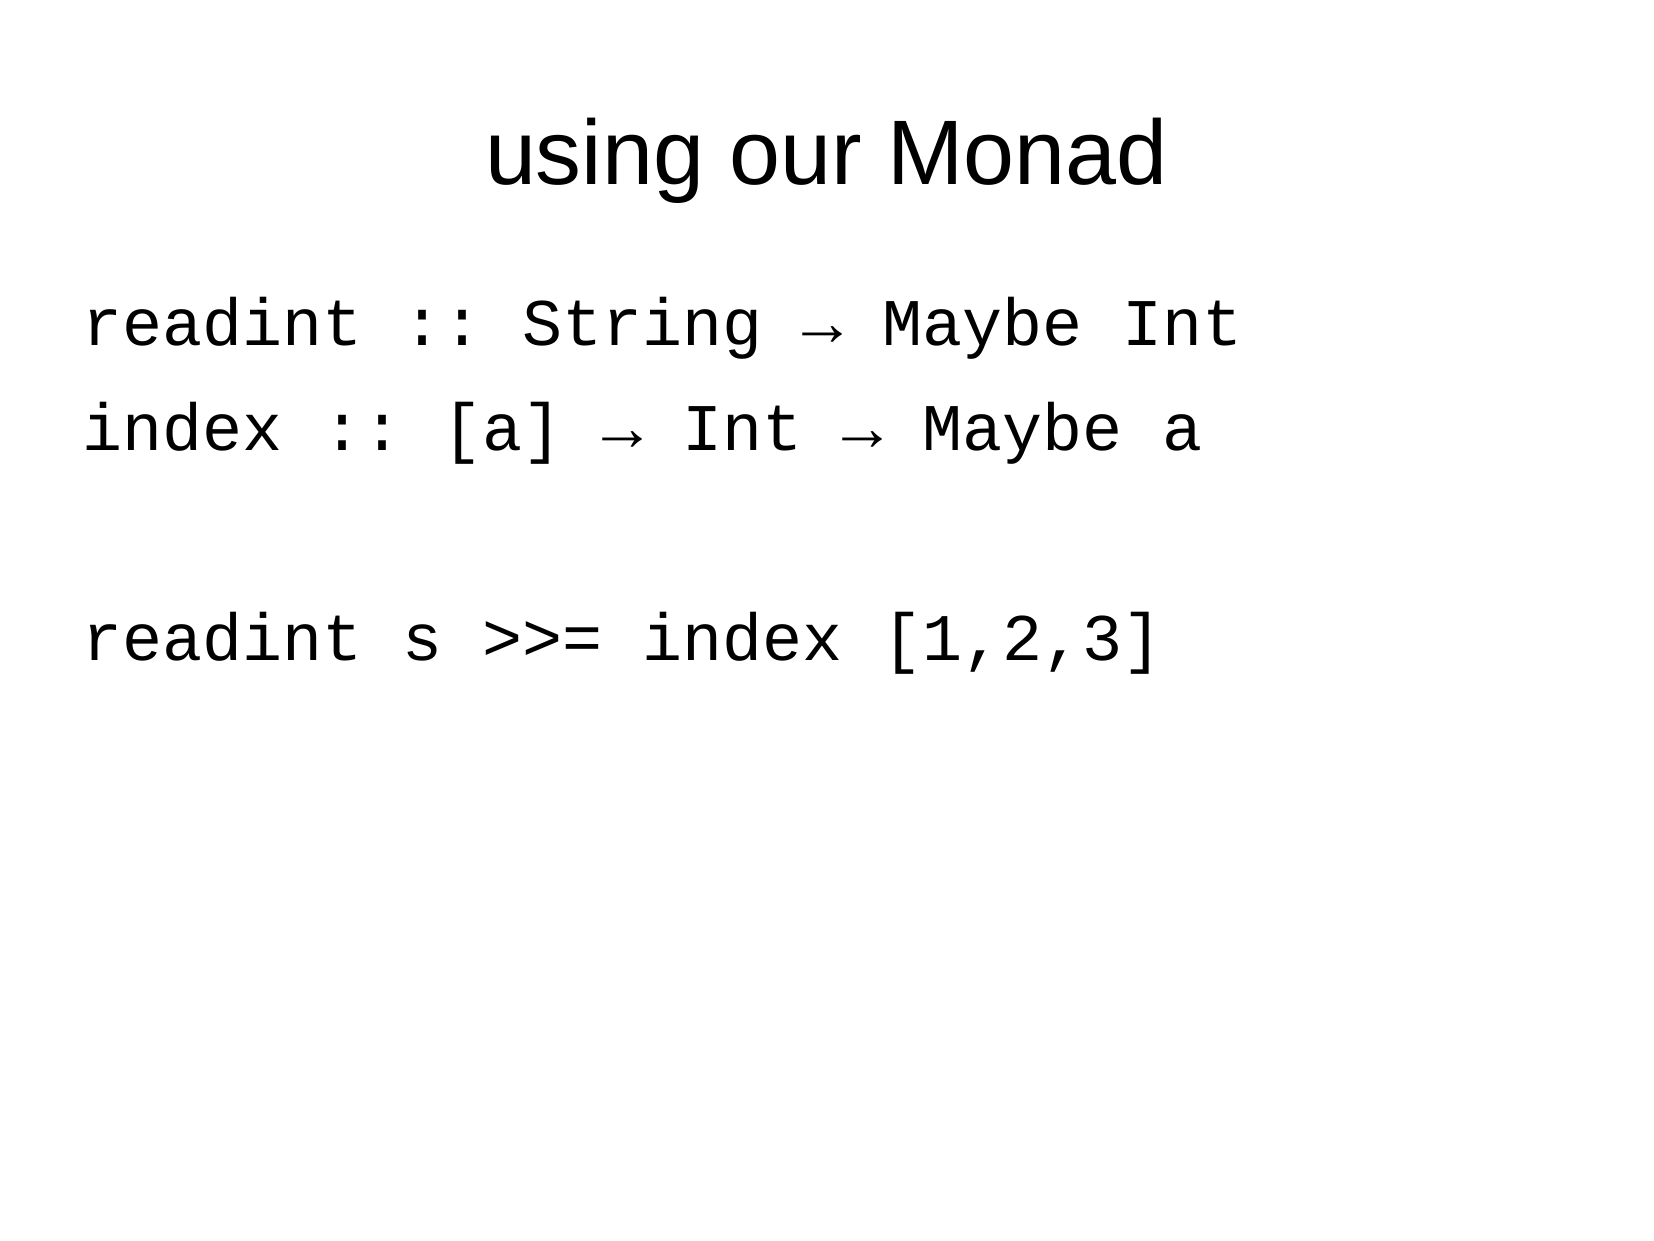

# using our Monad
readint :: String → Maybe Int
index :: [a] → Int → Maybe a
readint s >>= index [1,2,3]